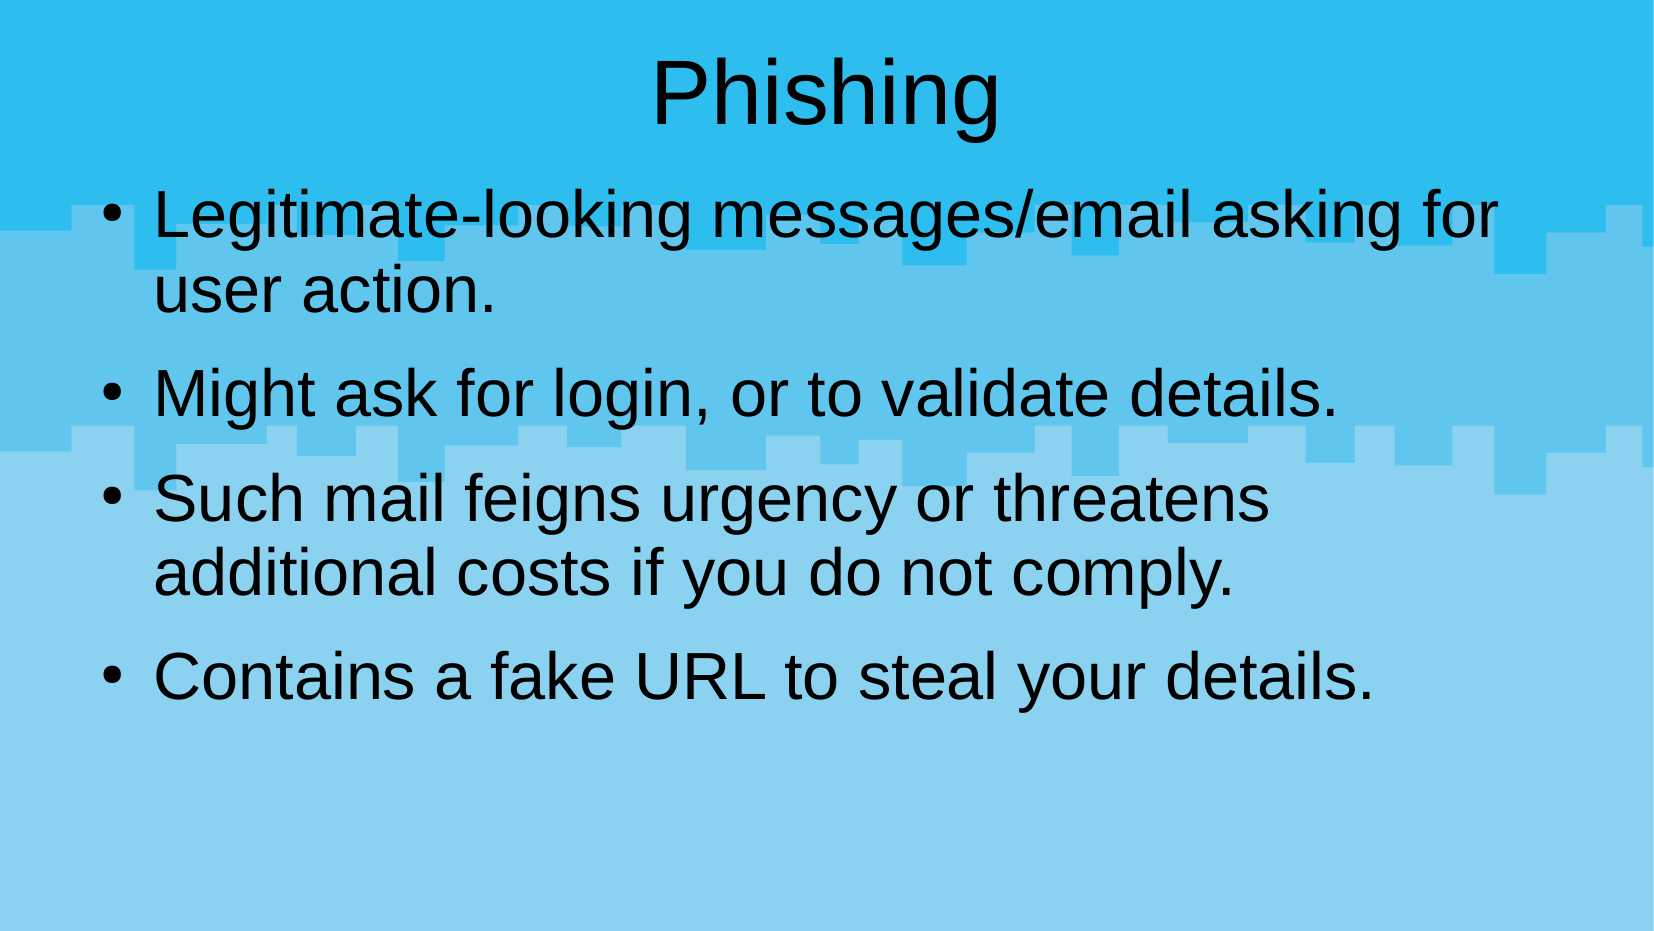

# Phishing
Legitimate-looking messages/email asking for user action.
Might ask for login, or to validate details.
Such mail feigns urgency or threatens additional costs if you do not comply.
Contains a fake URL to steal your details.